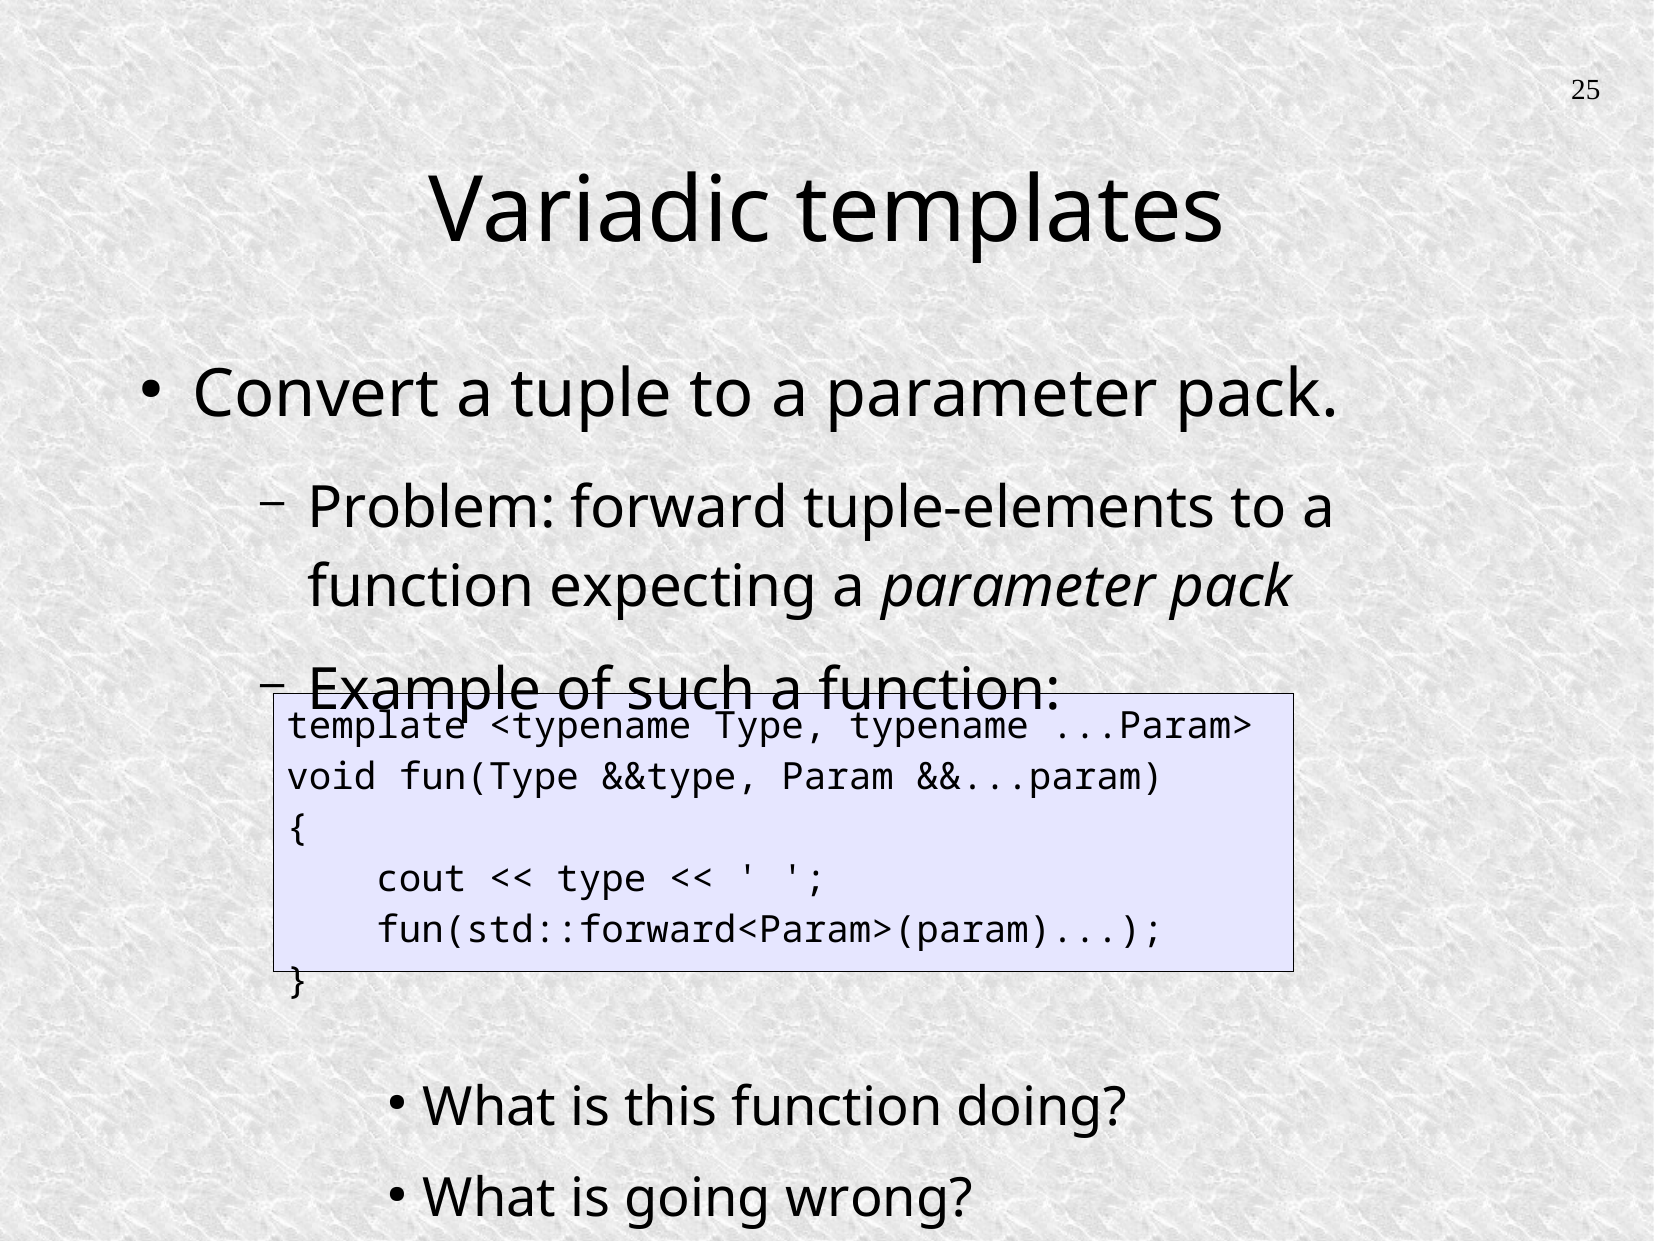

25
# Variadic templates
Convert a tuple to a parameter pack.
Problem: forward tuple-elements to a function expecting a parameter pack
Example of such a function:
What is this function doing?
What is going wrong?
template <typename Type, typename ...Param>
void fun(Type &&type, Param &&...param)
{
 cout << type << ' ';
 fun(std::forward<Param>(param)...);
}